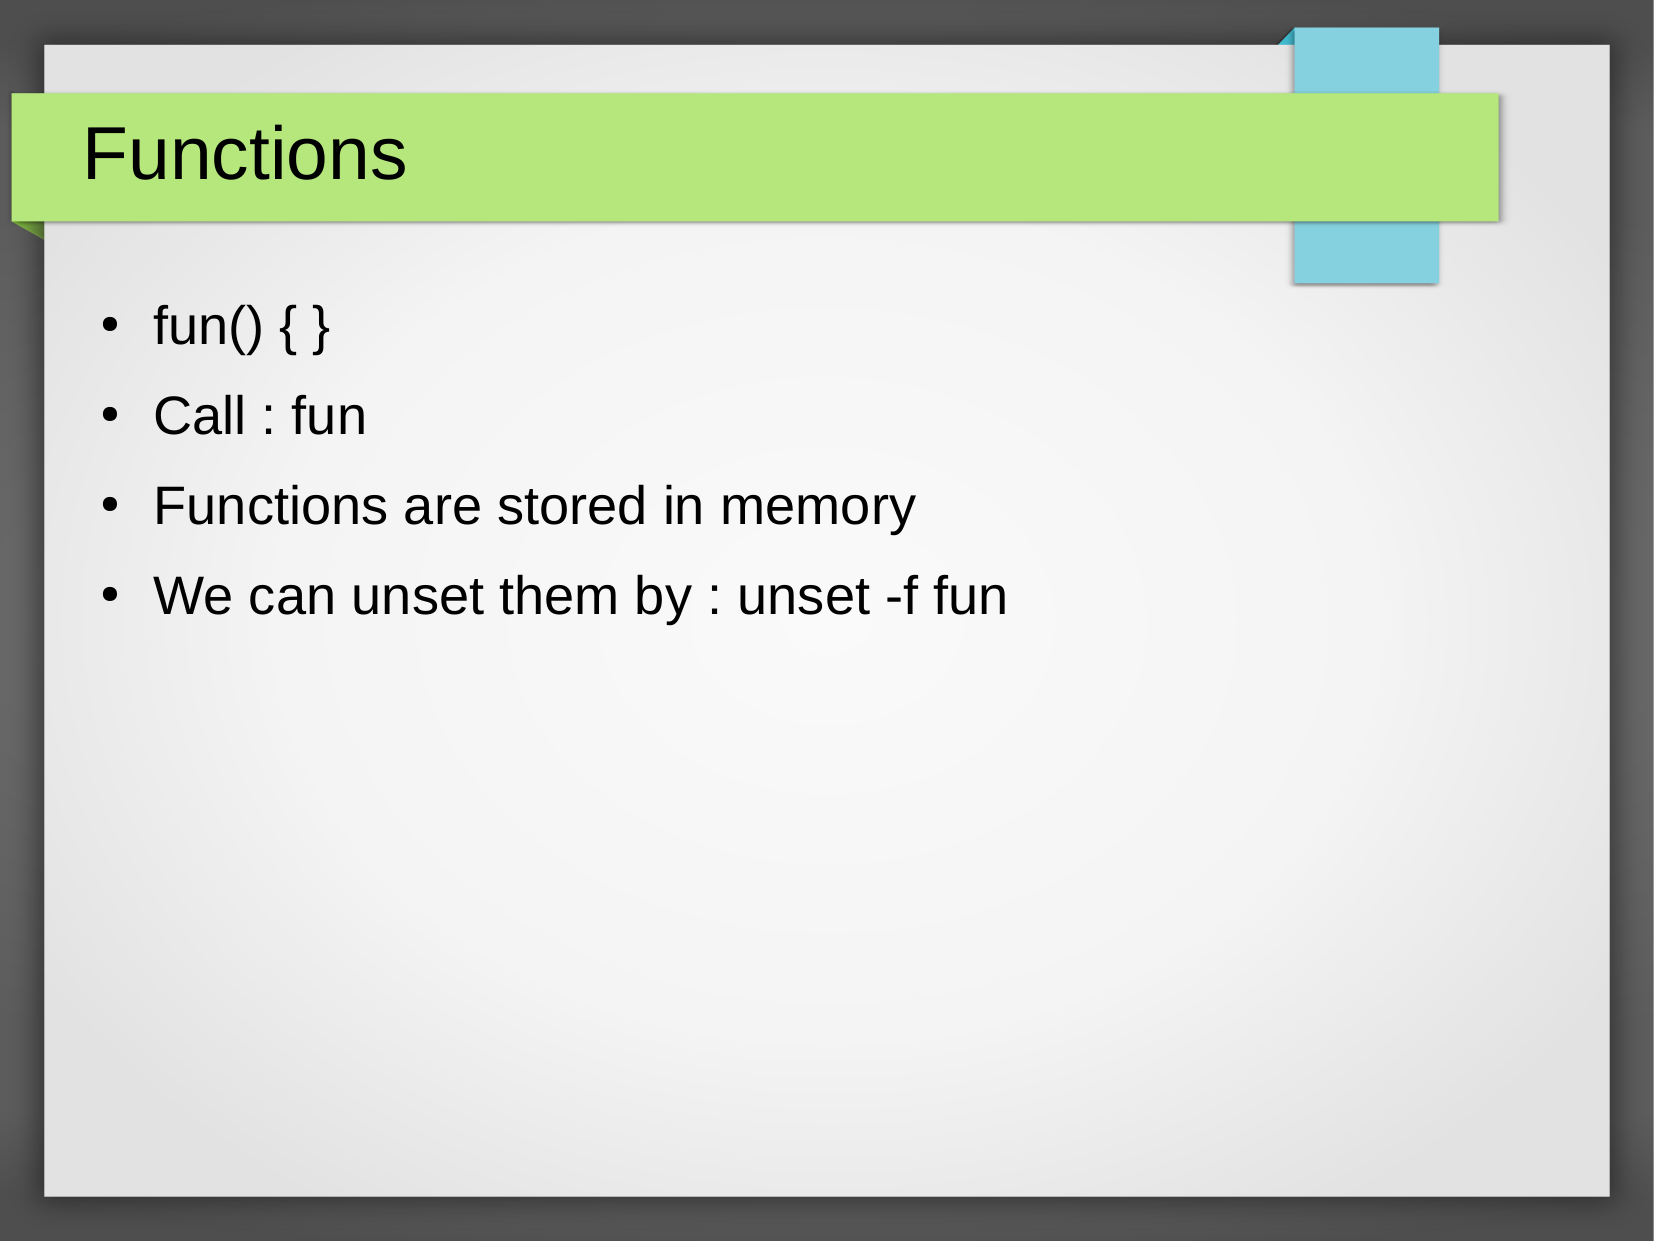

# Functions
fun() { }
Call : fun
Functions are stored in memory
We can unset them by : unset -f fun